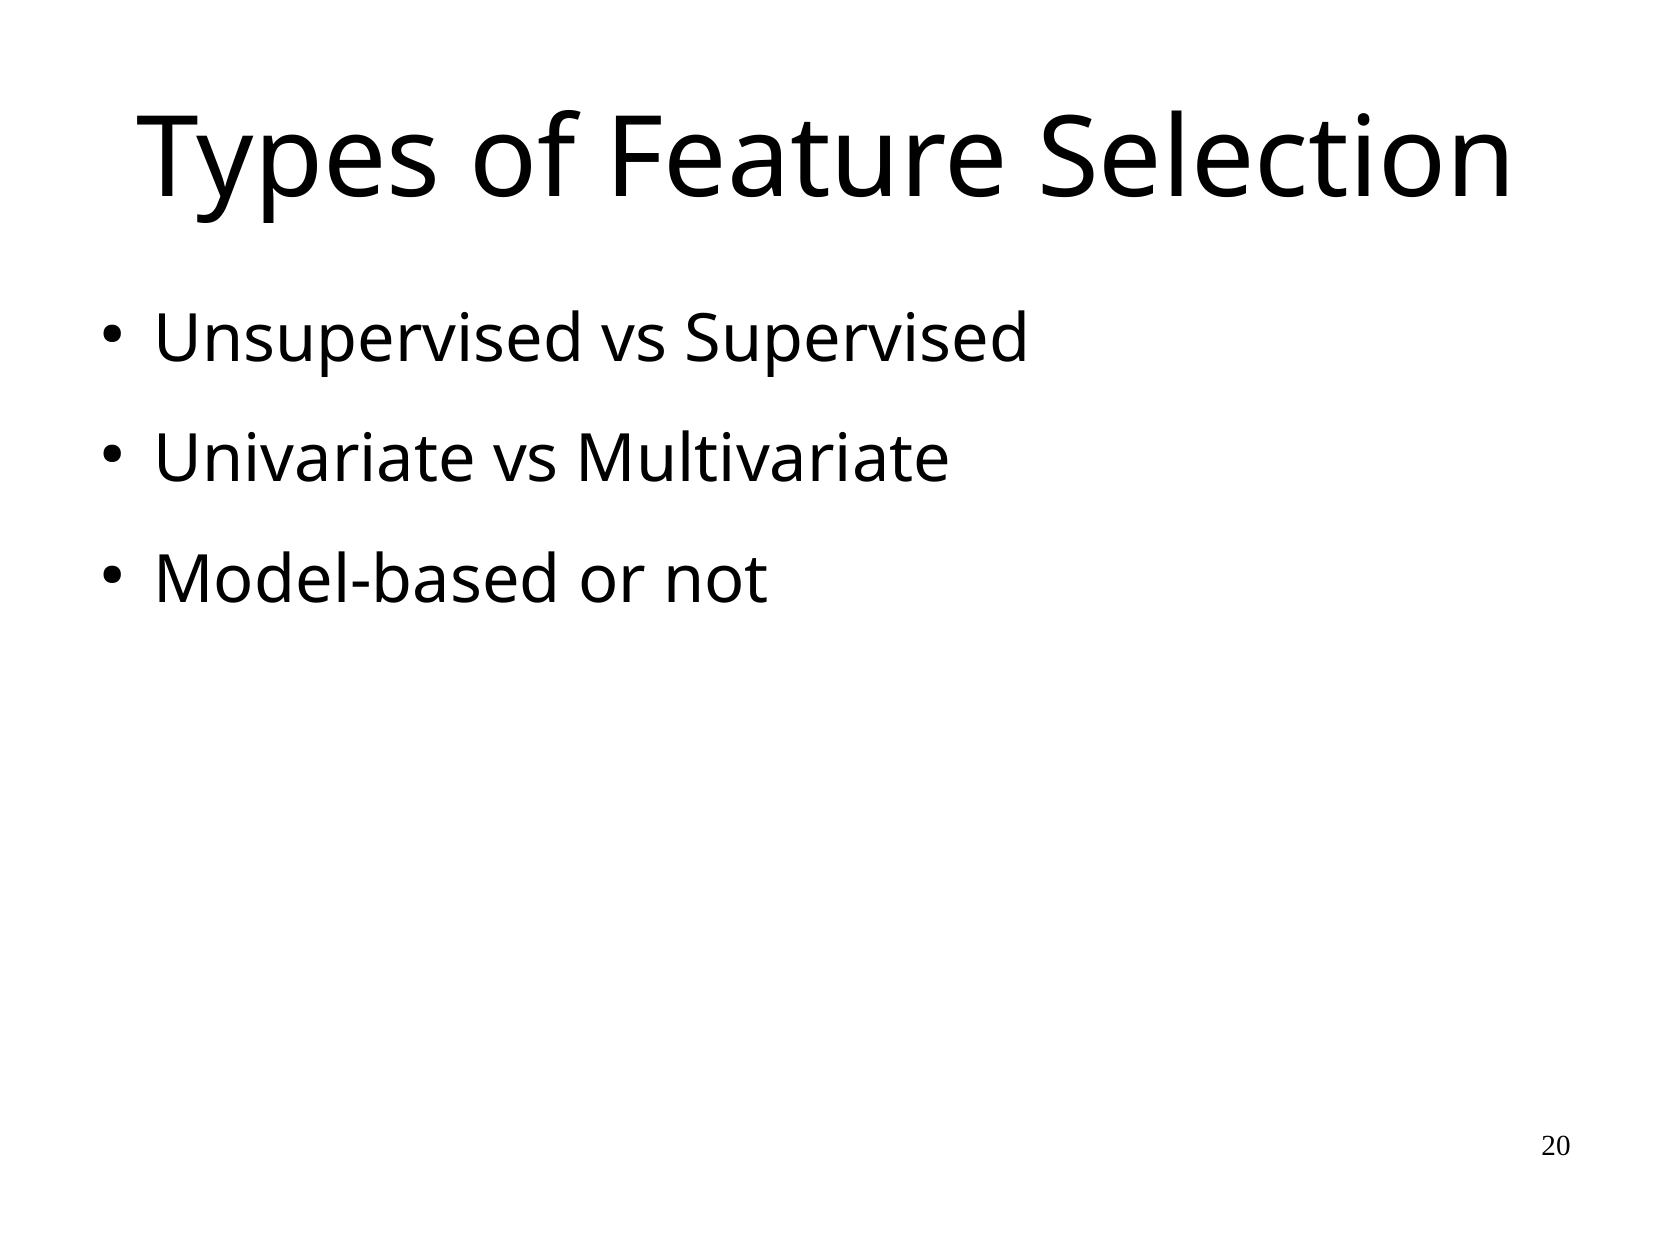

# Types of Feature Selection
Unsupervised vs Supervised
Univariate vs Multivariate
Model-based or not
20